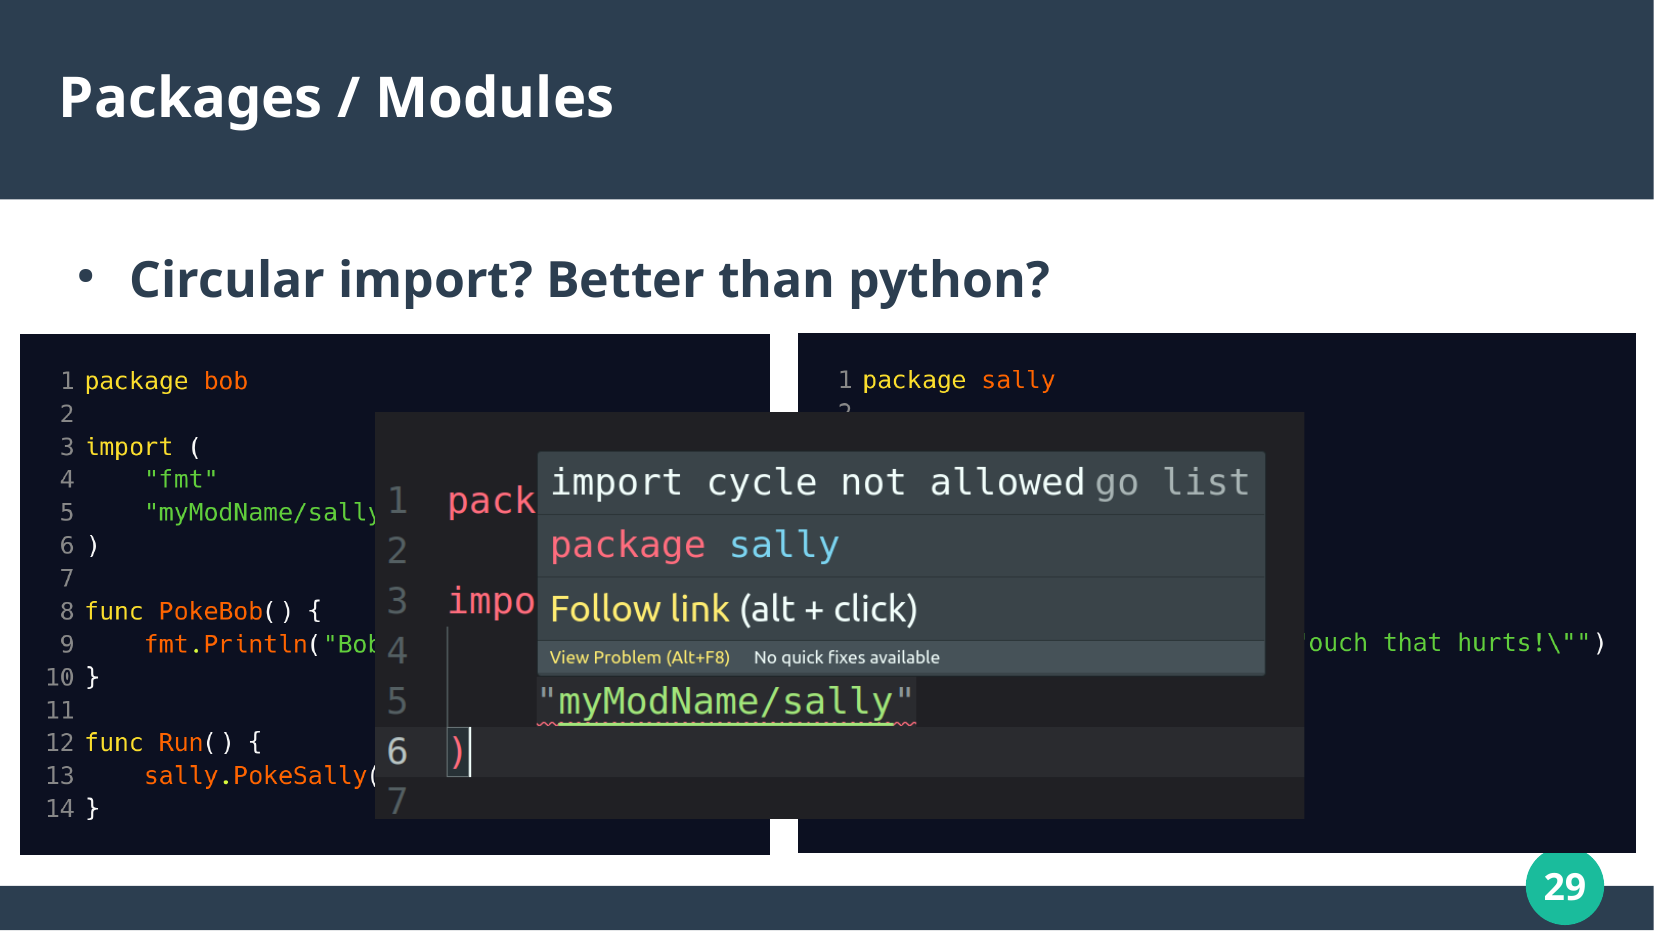

# Packages / Modules
Circular import? Better than python?